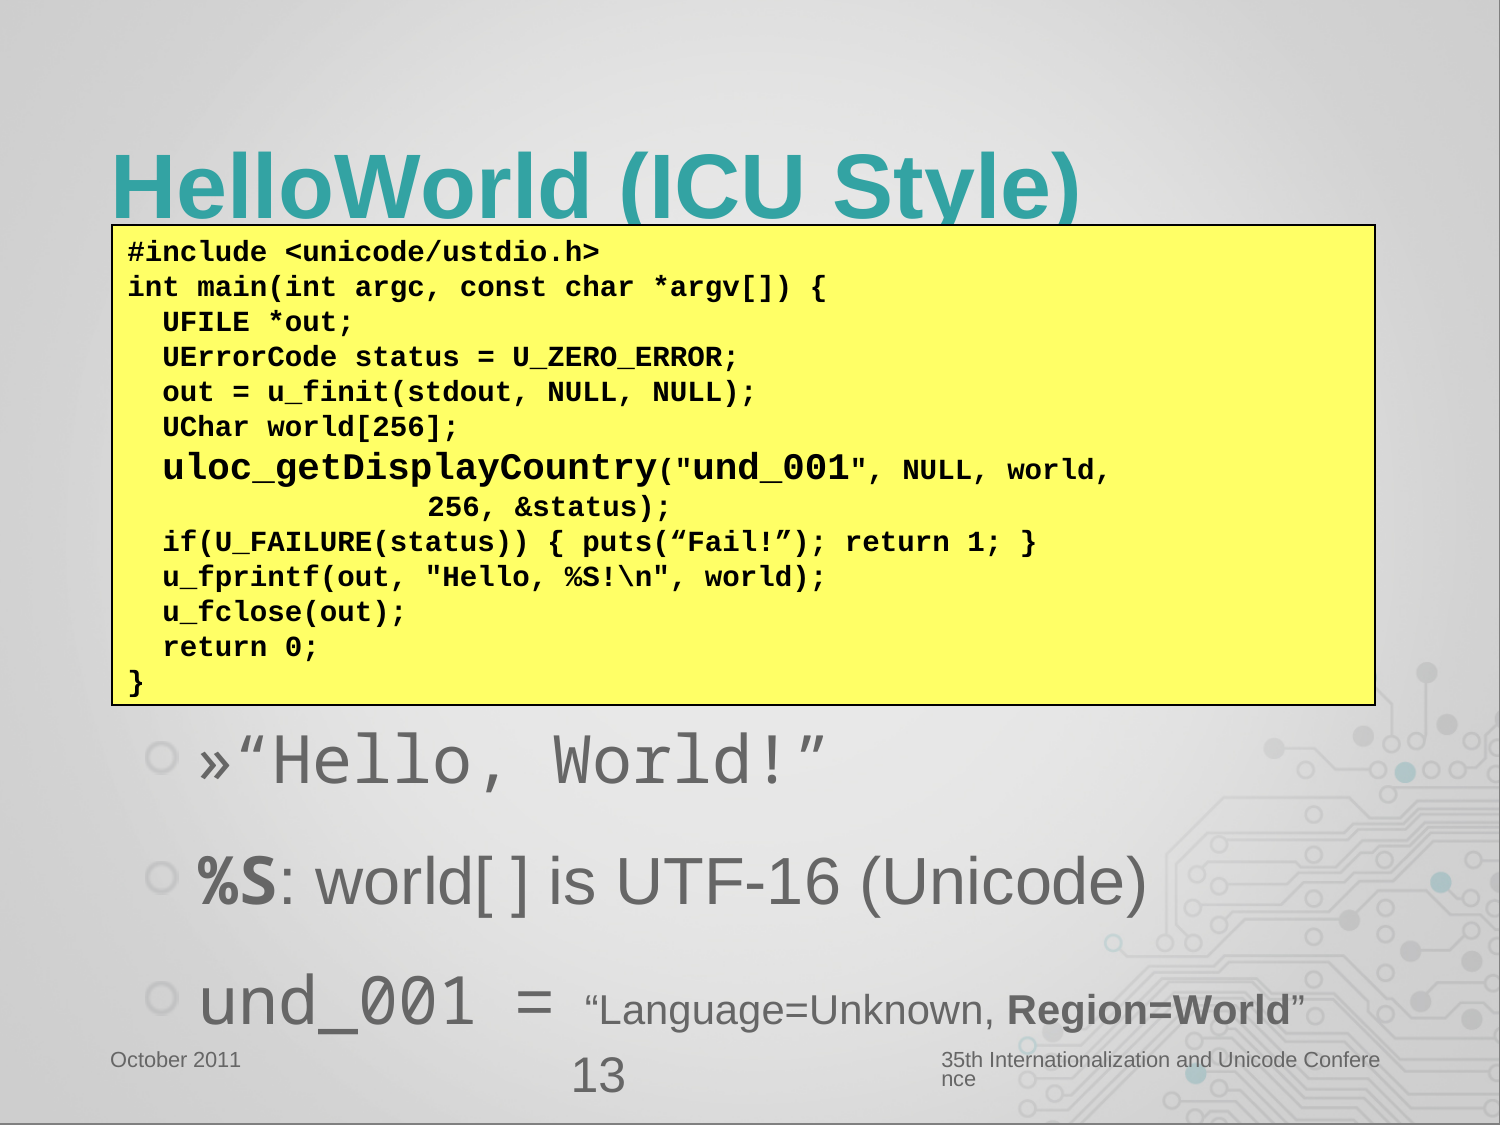

# HelloWorld (ICU Style)
#include <unicode/ustdio.h>
int main(int argc, const char *argv[]) {
 UFILE *out;
 UErrorCode status = U_ZERO_ERROR;
 out = u_finit(stdout, NULL, NULL);
 UChar world[256];
 uloc_getDisplayCountry("und_001", NULL, world,
		256, &status);
 if(U_FAILURE(status)) { puts(“Fail!”); return 1; }
 u_fprintf(out, "Hello, %S!\n", world);
 u_fclose(out);
 return 0;
}
»“Hello, World!”
%S: world[ ] is UTF-16 (Unicode)
und_001 = “Language=Unknown, Region=World”
October 2011
13
35th Internationalization and Unicode Conference